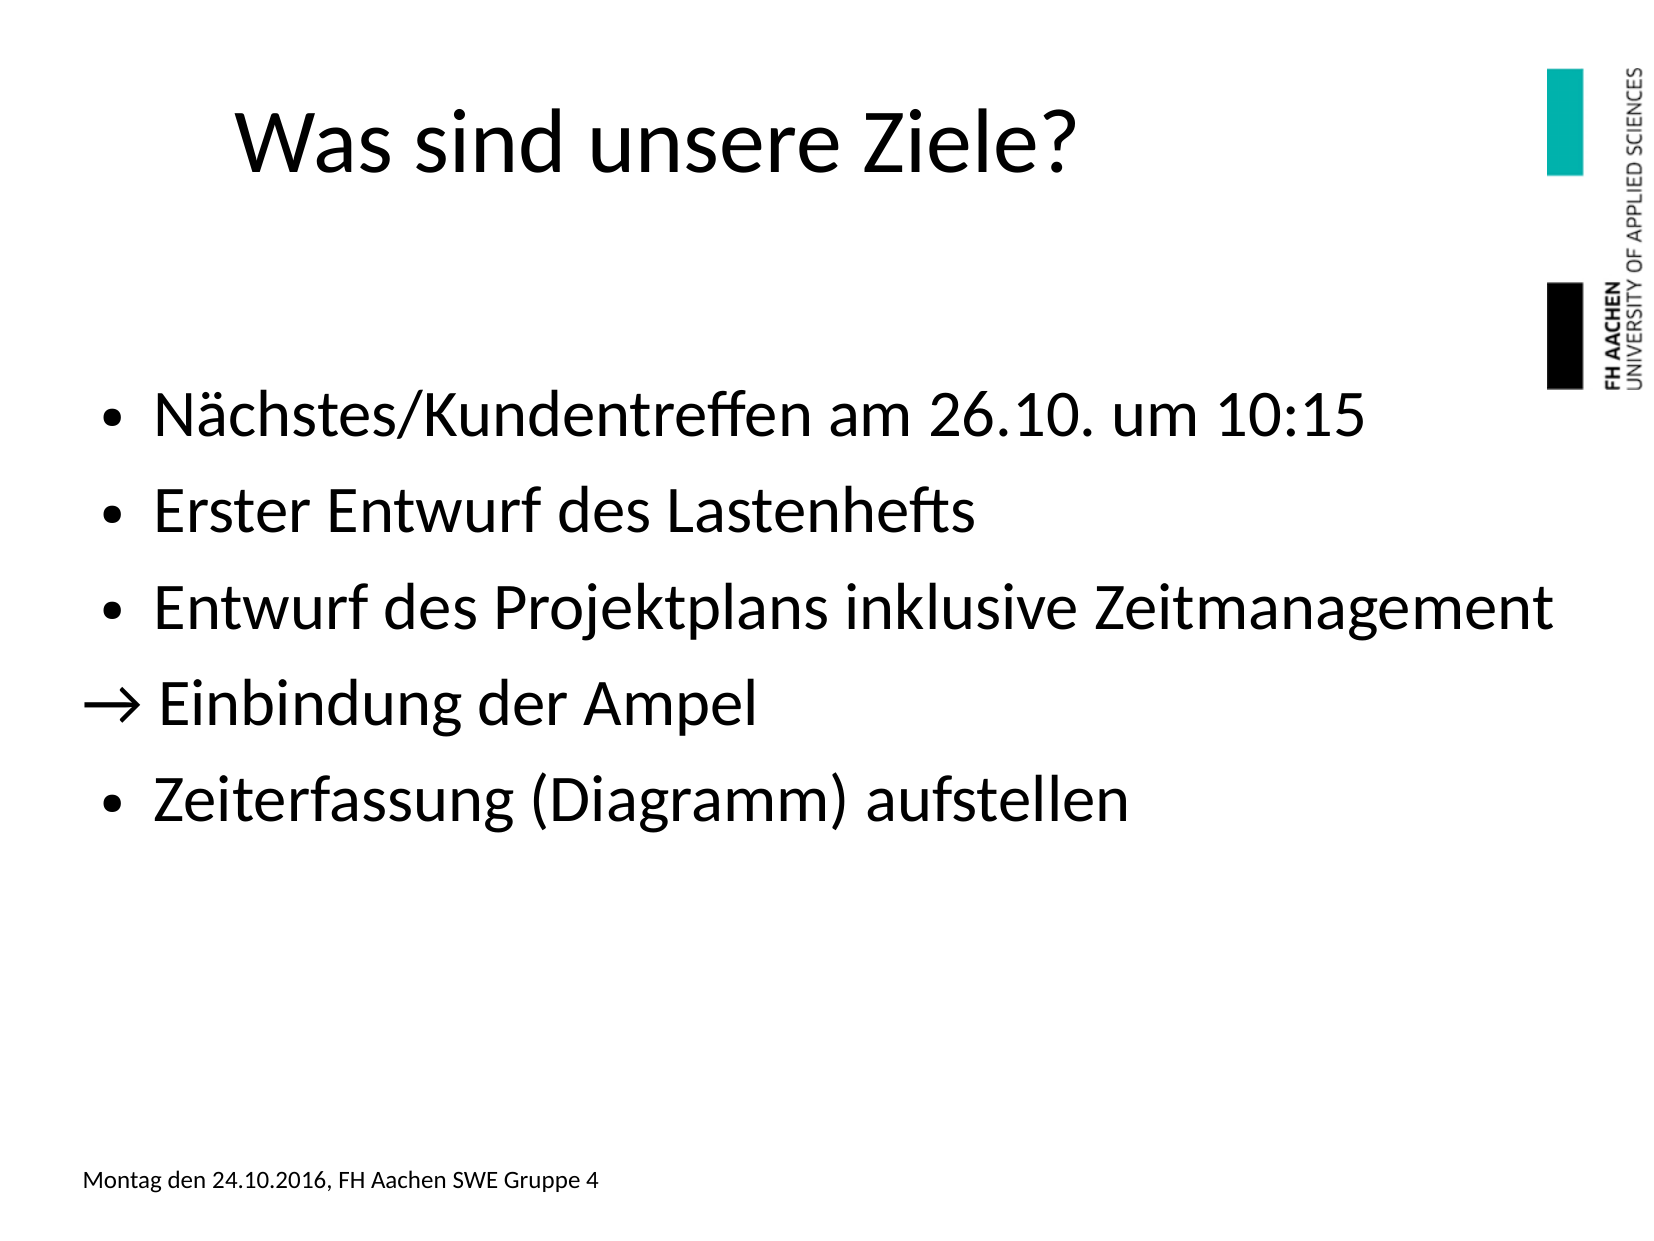

# Was sind unsere Ziele?
Nächstes/Kundentreffen am 26.10. um 10:15
Erster Entwurf des Lastenhefts
Entwurf des Projektplans inklusive Zeitmanagement
→ Einbindung der Ampel
Zeiterfassung (Diagramm) aufstellen